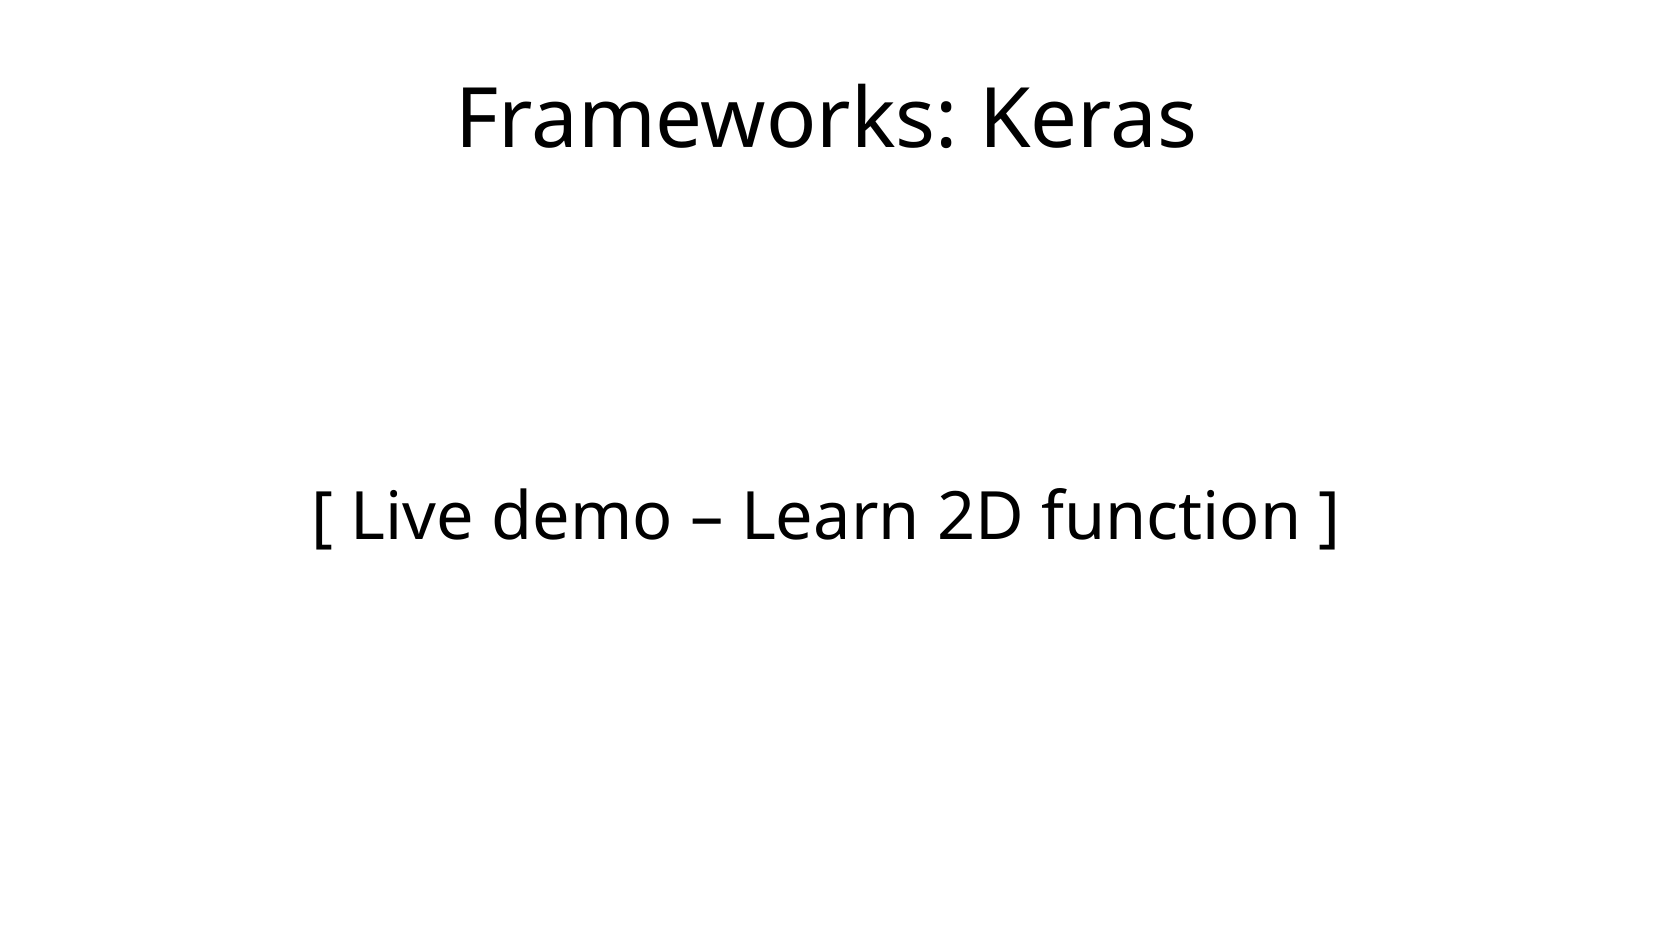

# Frameworks: Keras
[ Live demo – Learn 2D function ]